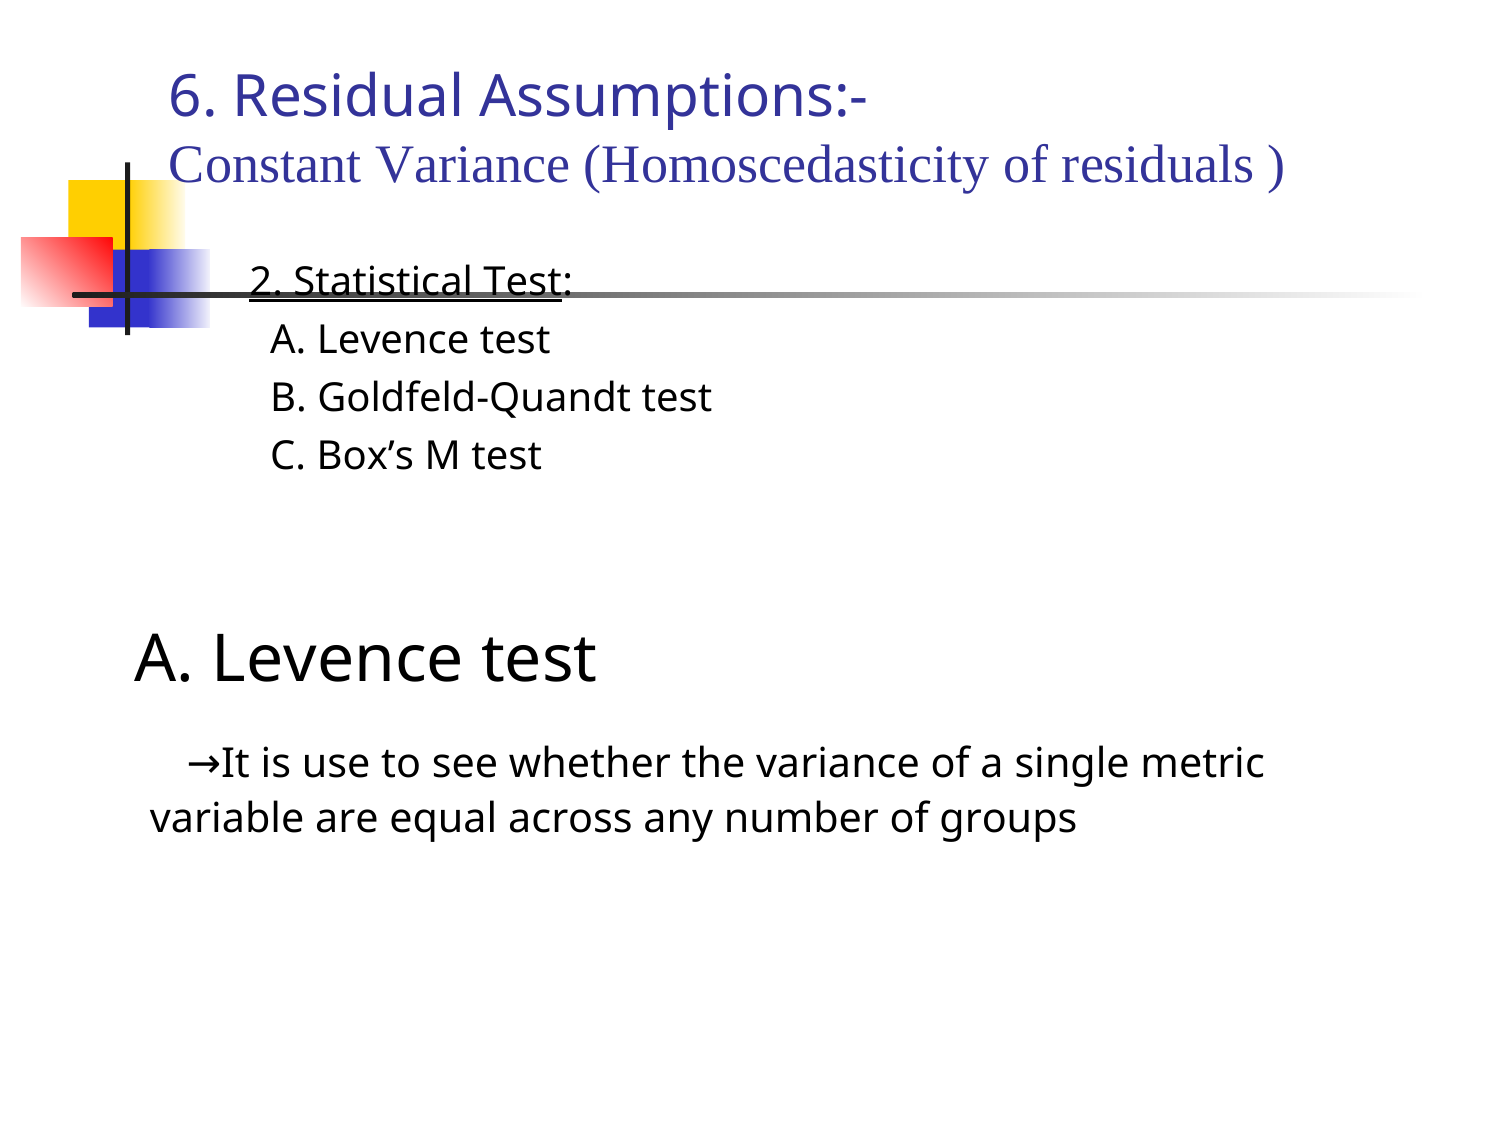

6. Residual Assumptions:-
Constant Variance (Homoscedasticity of residuals )
# 2. Statistical Test:
 A. Levence test
 B. Goldfeld-Quandt test
 C. Box’s M test
 A. Levence test
 →It is use to see whether the variance of a single metric variable are equal across any number of groups